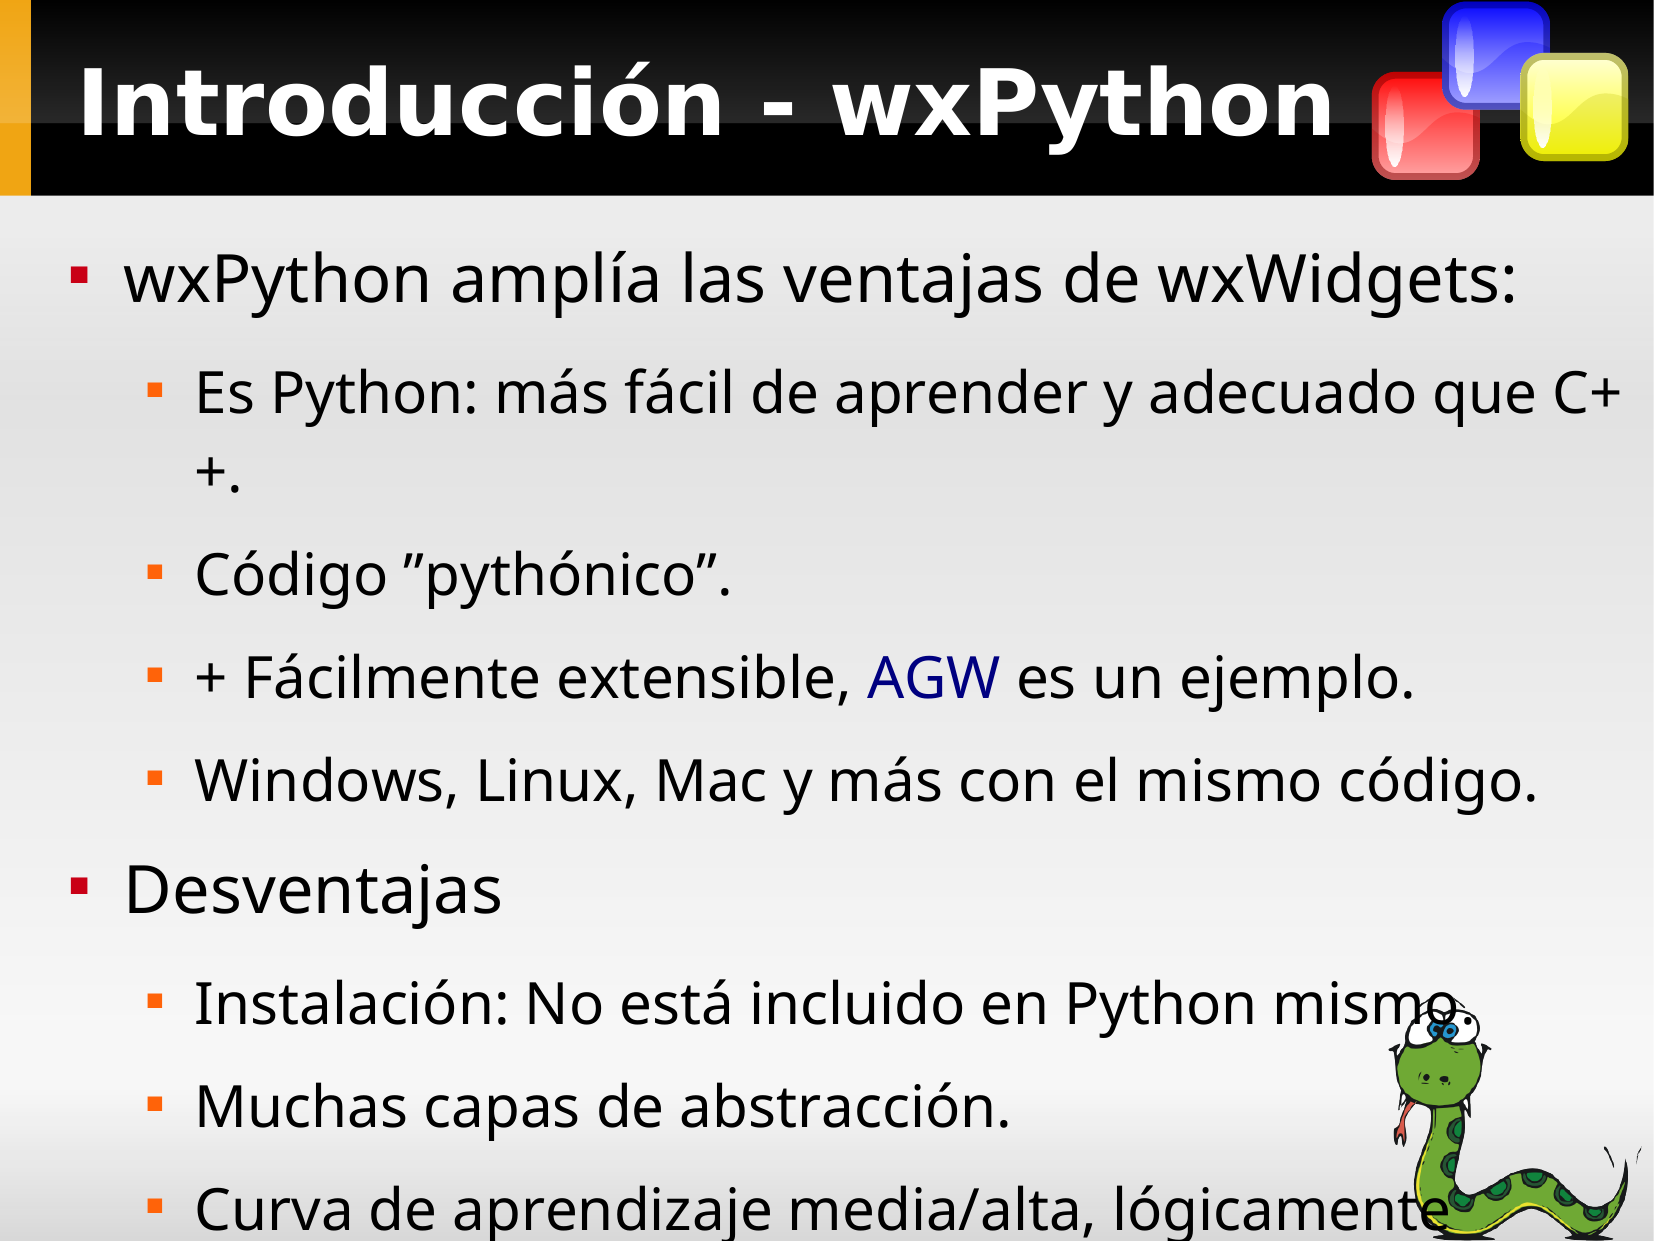

# Introducción - wxPython
wxPython amplía las ventajas de wxWidgets:
Es Python: más fácil de aprender y adecuado que C++.
Código ”pythónico”.
+ Fácilmente extensible, AGW es un ejemplo.
Windows, Linux, Mac y más con el mismo código.
Desventajas
Instalación: No está incluido en Python mismo.
Muchas capas de abstracción.
Curva de aprendizaje media/alta, lógicamente
según la aplicación que se quiera desarrollar